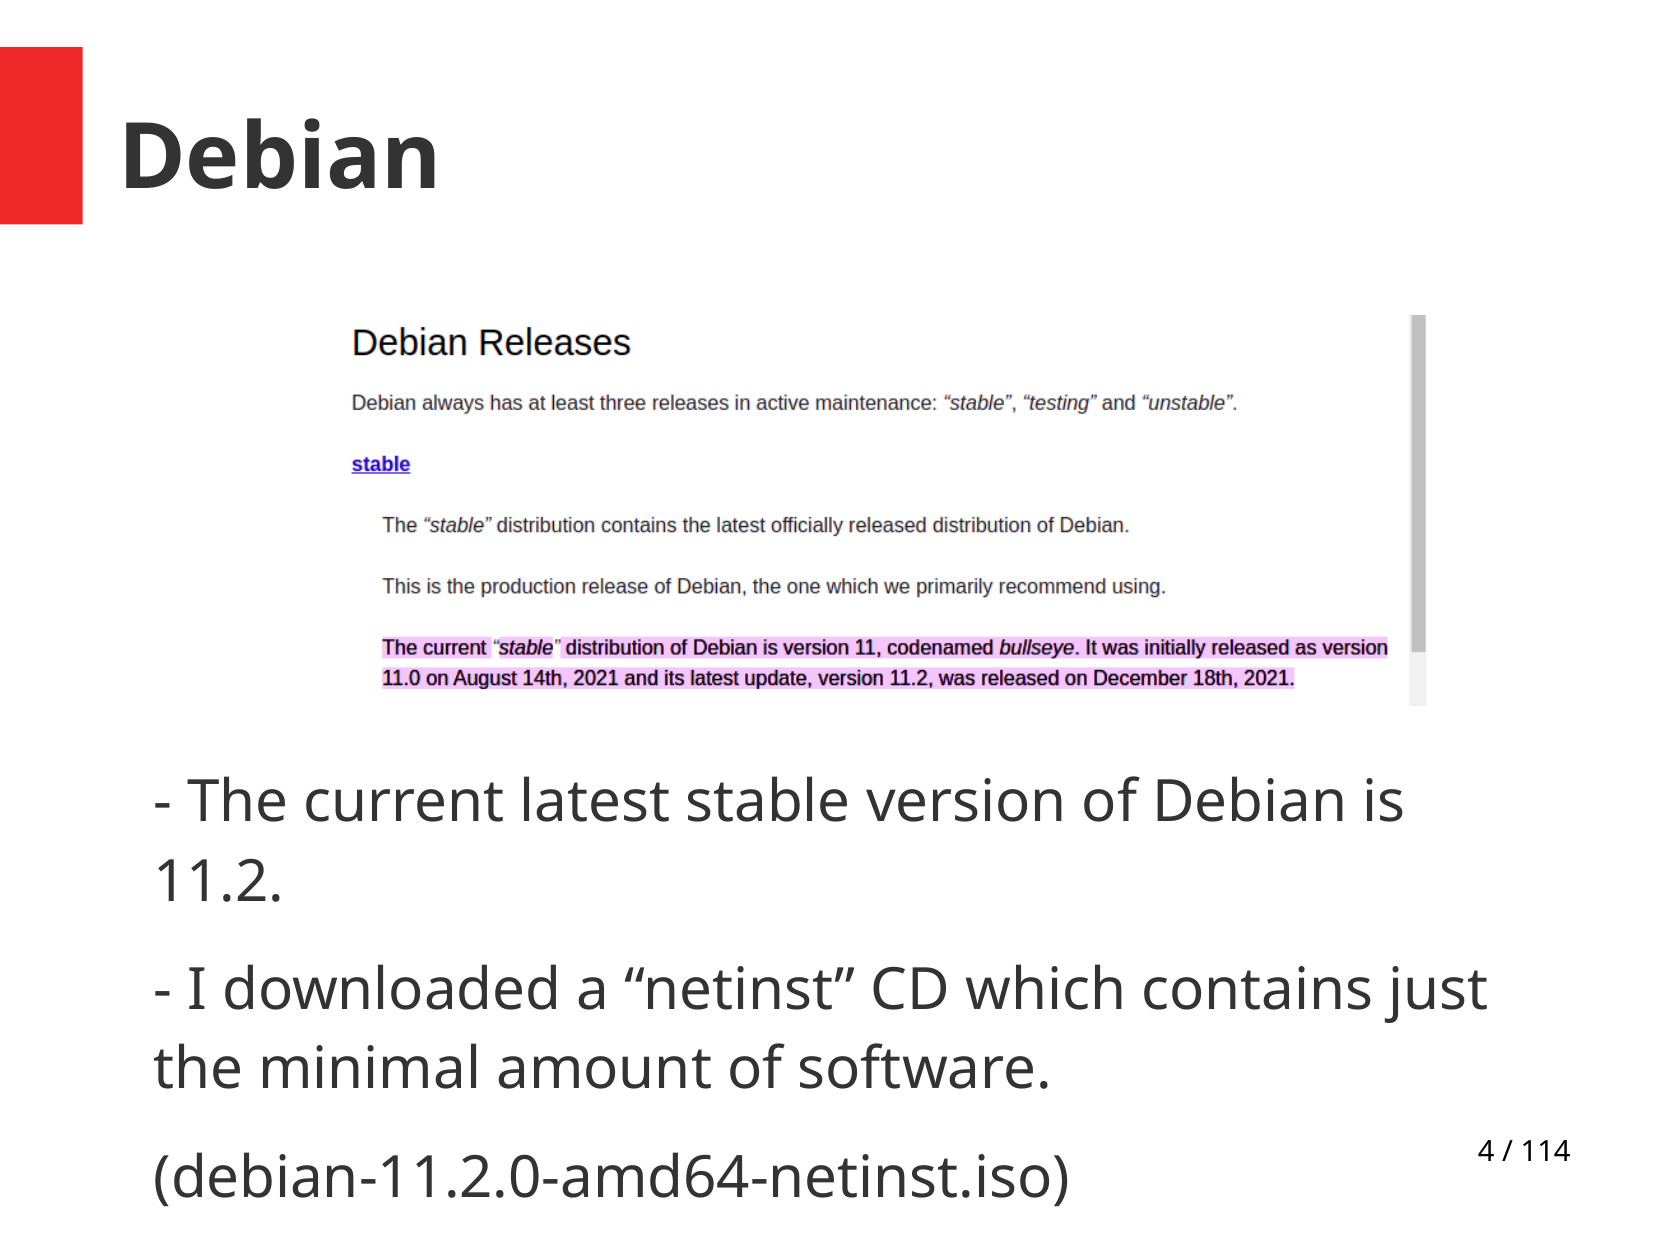

# Debian
- The current latest stable version of Debian is 11.2.
- I downloaded a “netinst” CD which contains just the minimal amount of software.
(debian-11.2.0-amd64-netinst.iso)
4